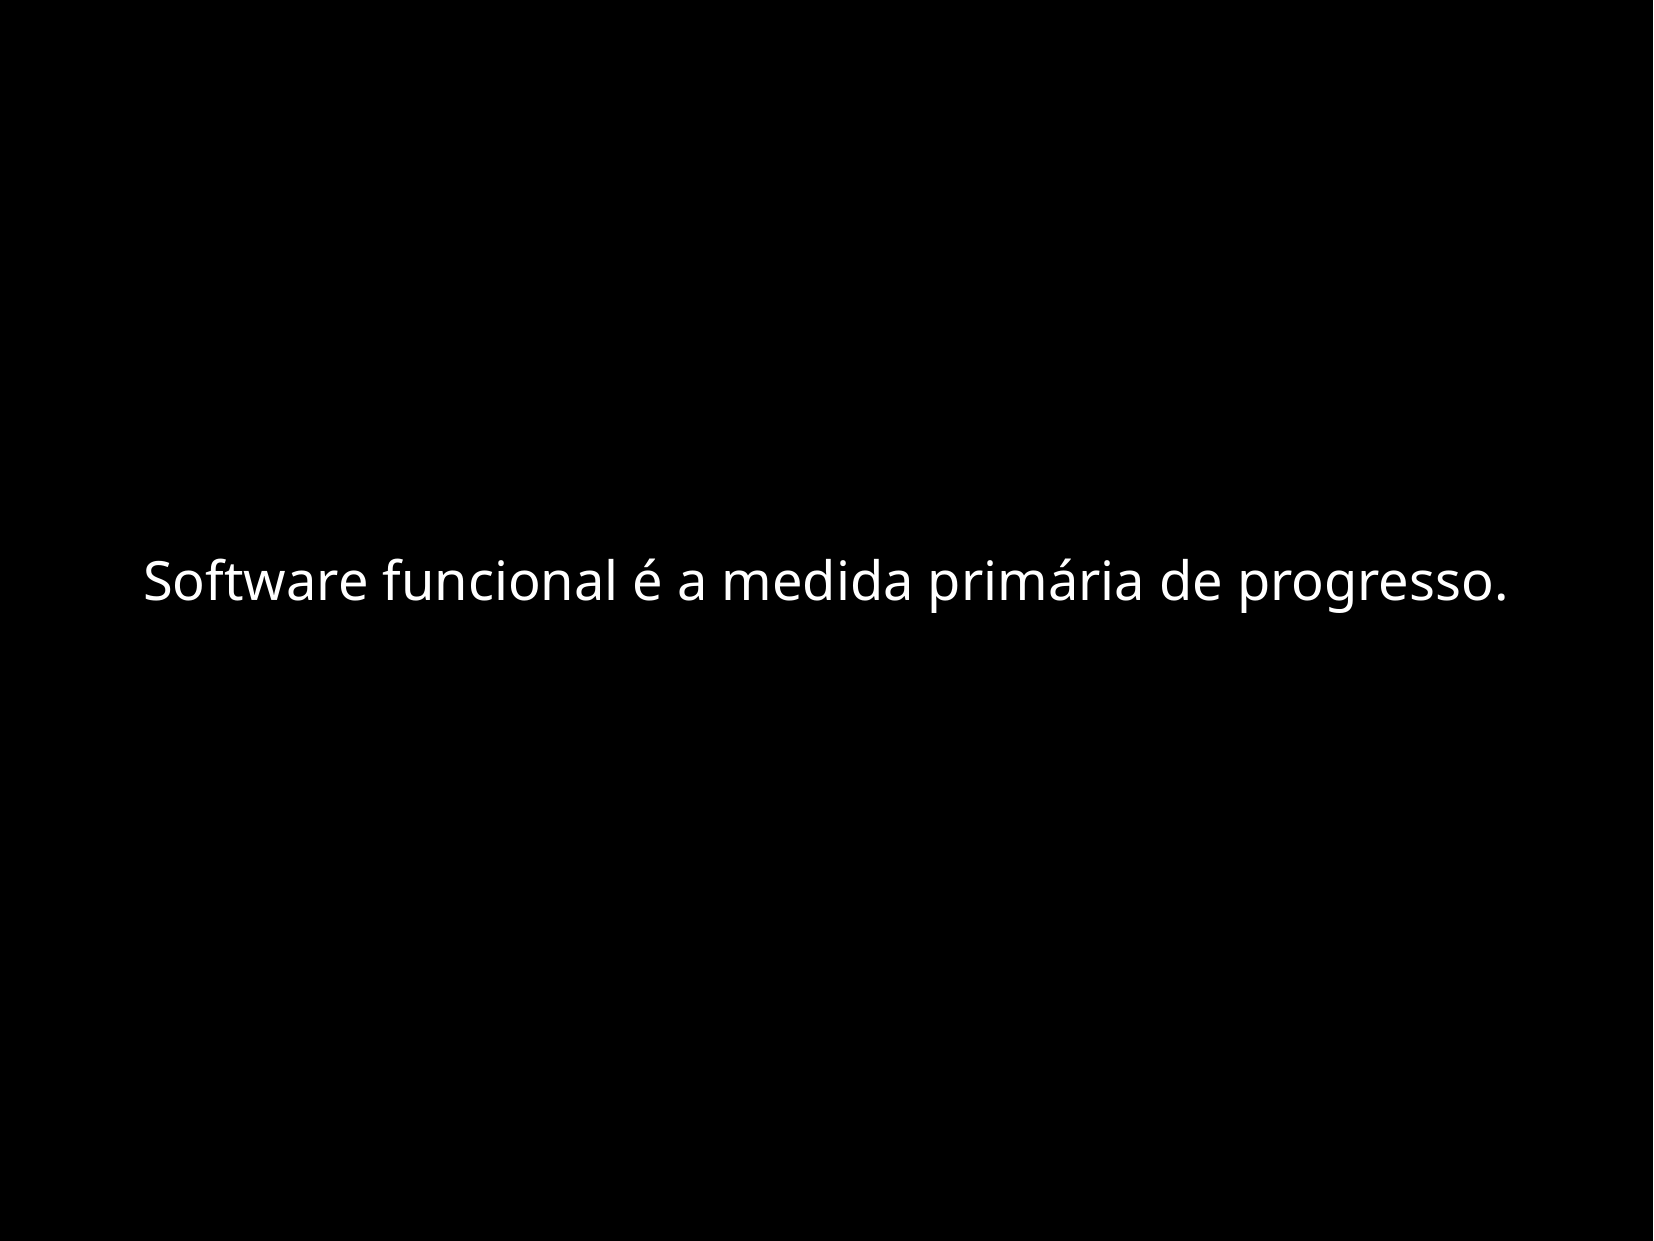

Software funcional é a medida primária de progresso.